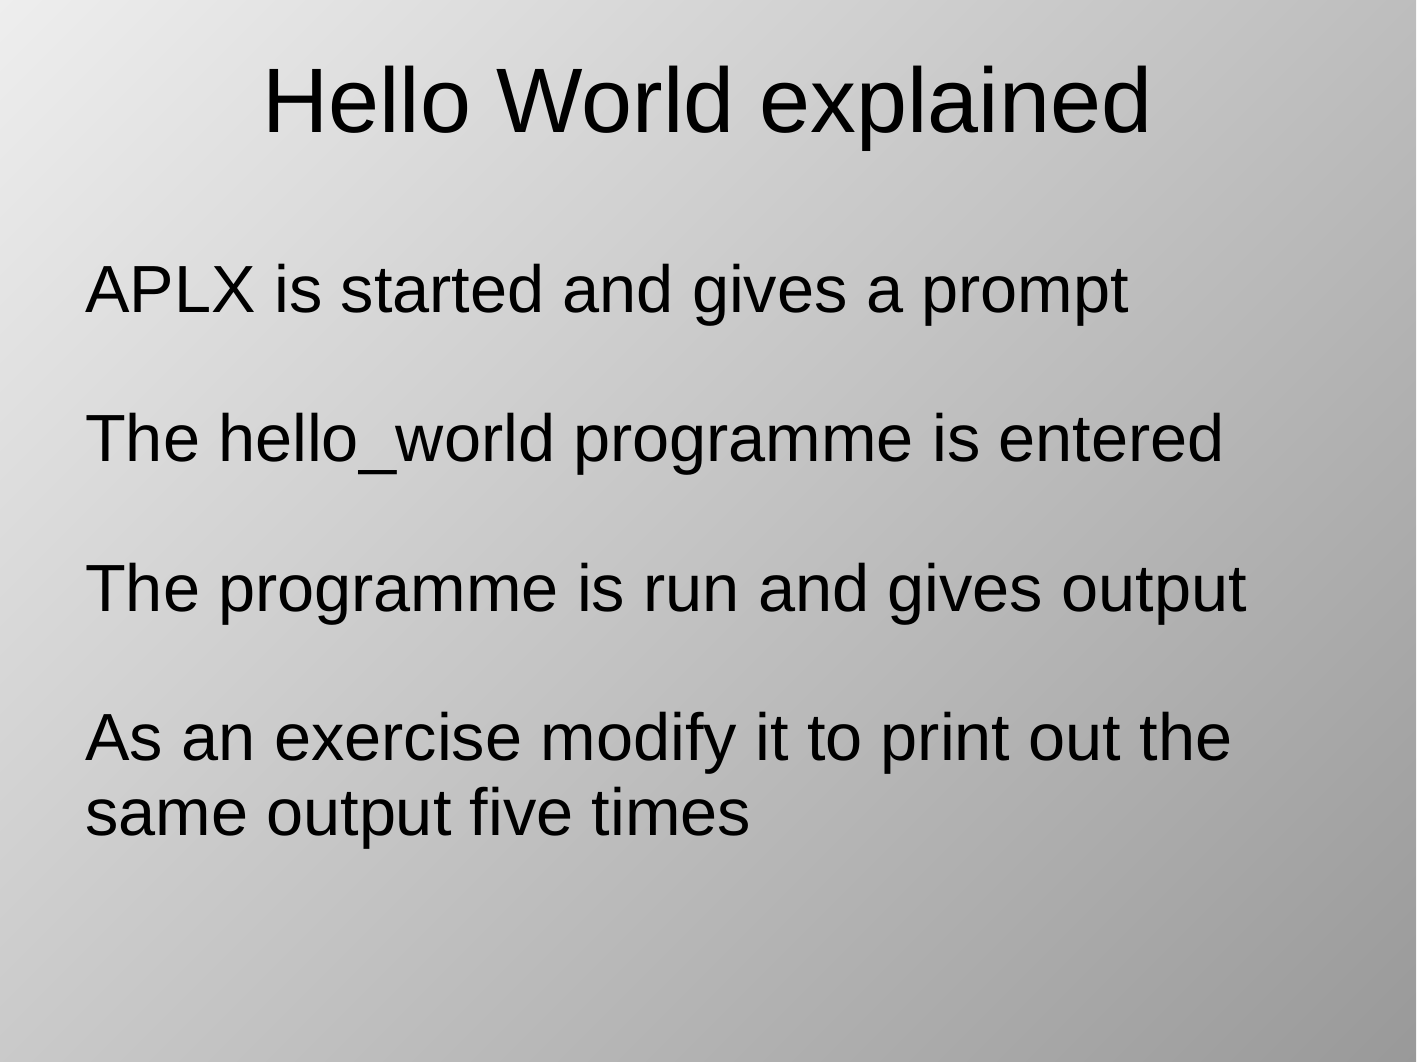

Hello World explained
APLX is started and gives a prompt
The hello_world programme is entered
The programme is run and gives output
As an exercise modify it to print out the
same output five times